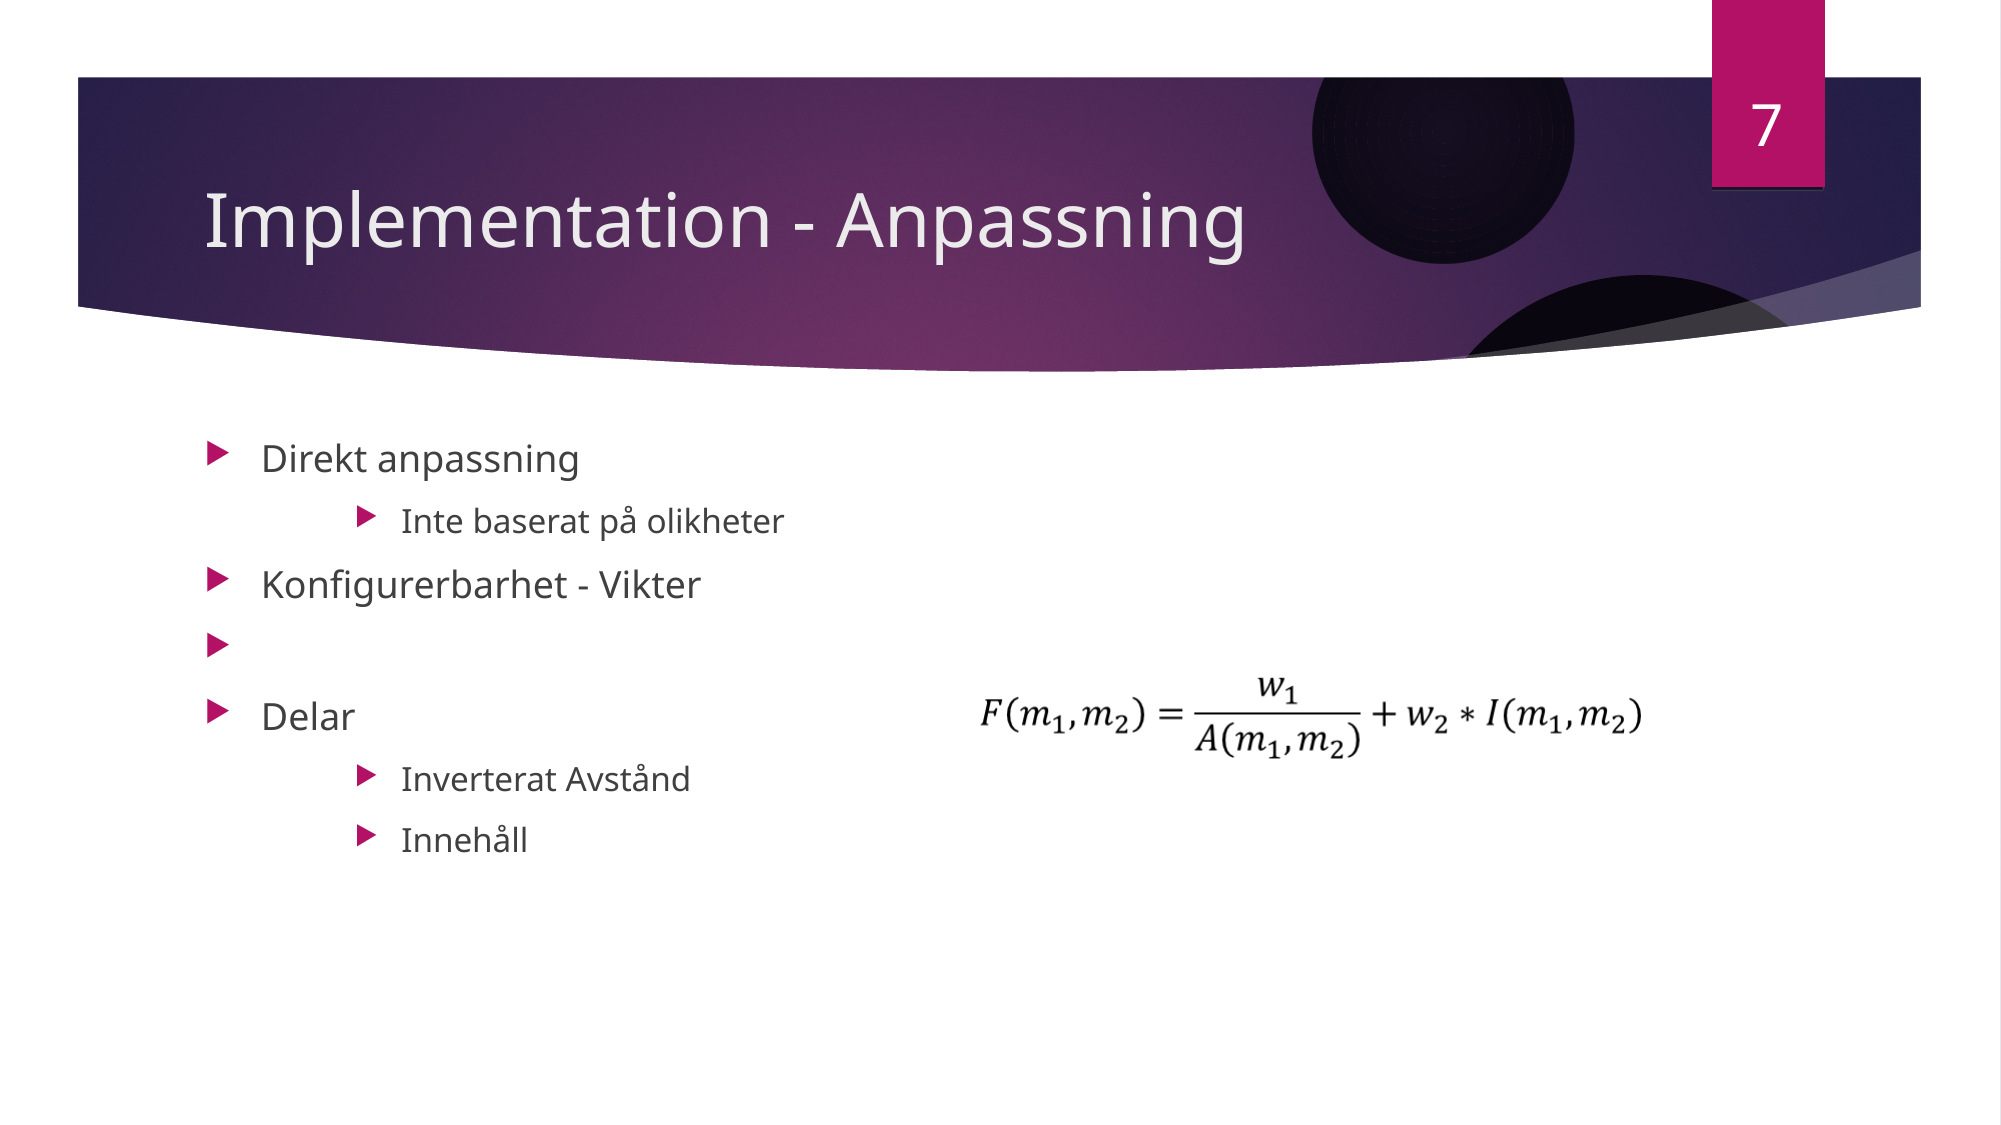

# Implementation - Anpassning
Direkt anpassning
Inte baserat på olikheter
Konfigurerbarhet - Vikter
Delar
Inverterat Avstånd
Innehåll